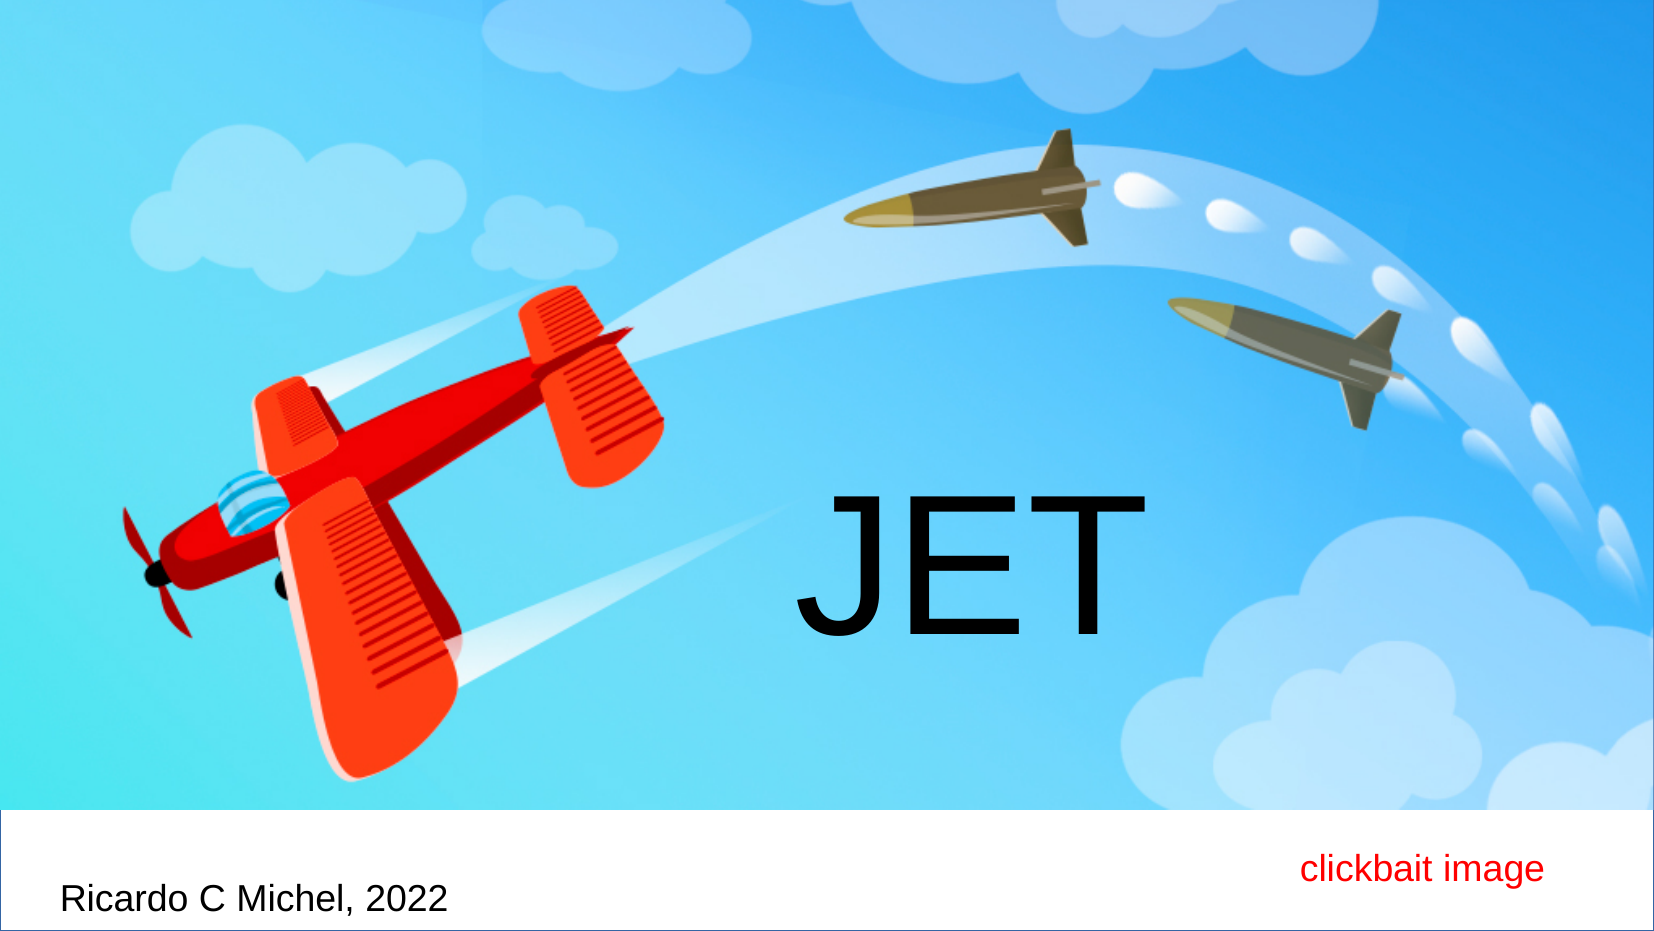

JET
clickbait image
Ricardo C Michel, 2022